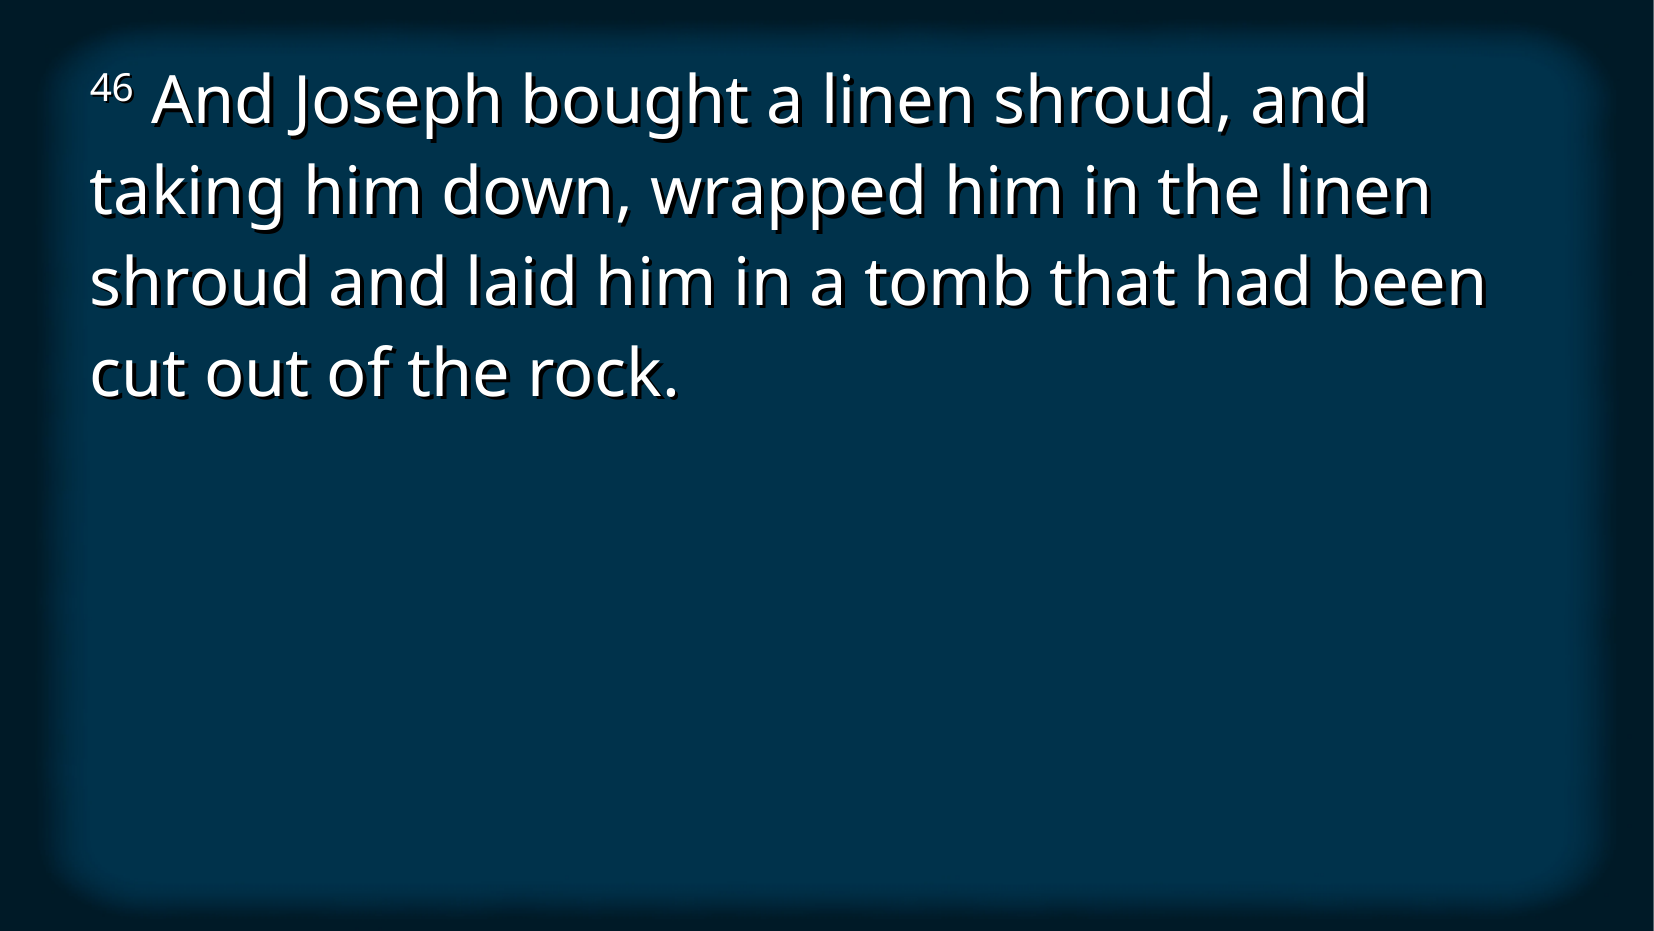

46 And Joseph bought a linen shroud, and taking him down, wrapped him in the linen shroud and laid him in a tomb that had been cut out of the rock.